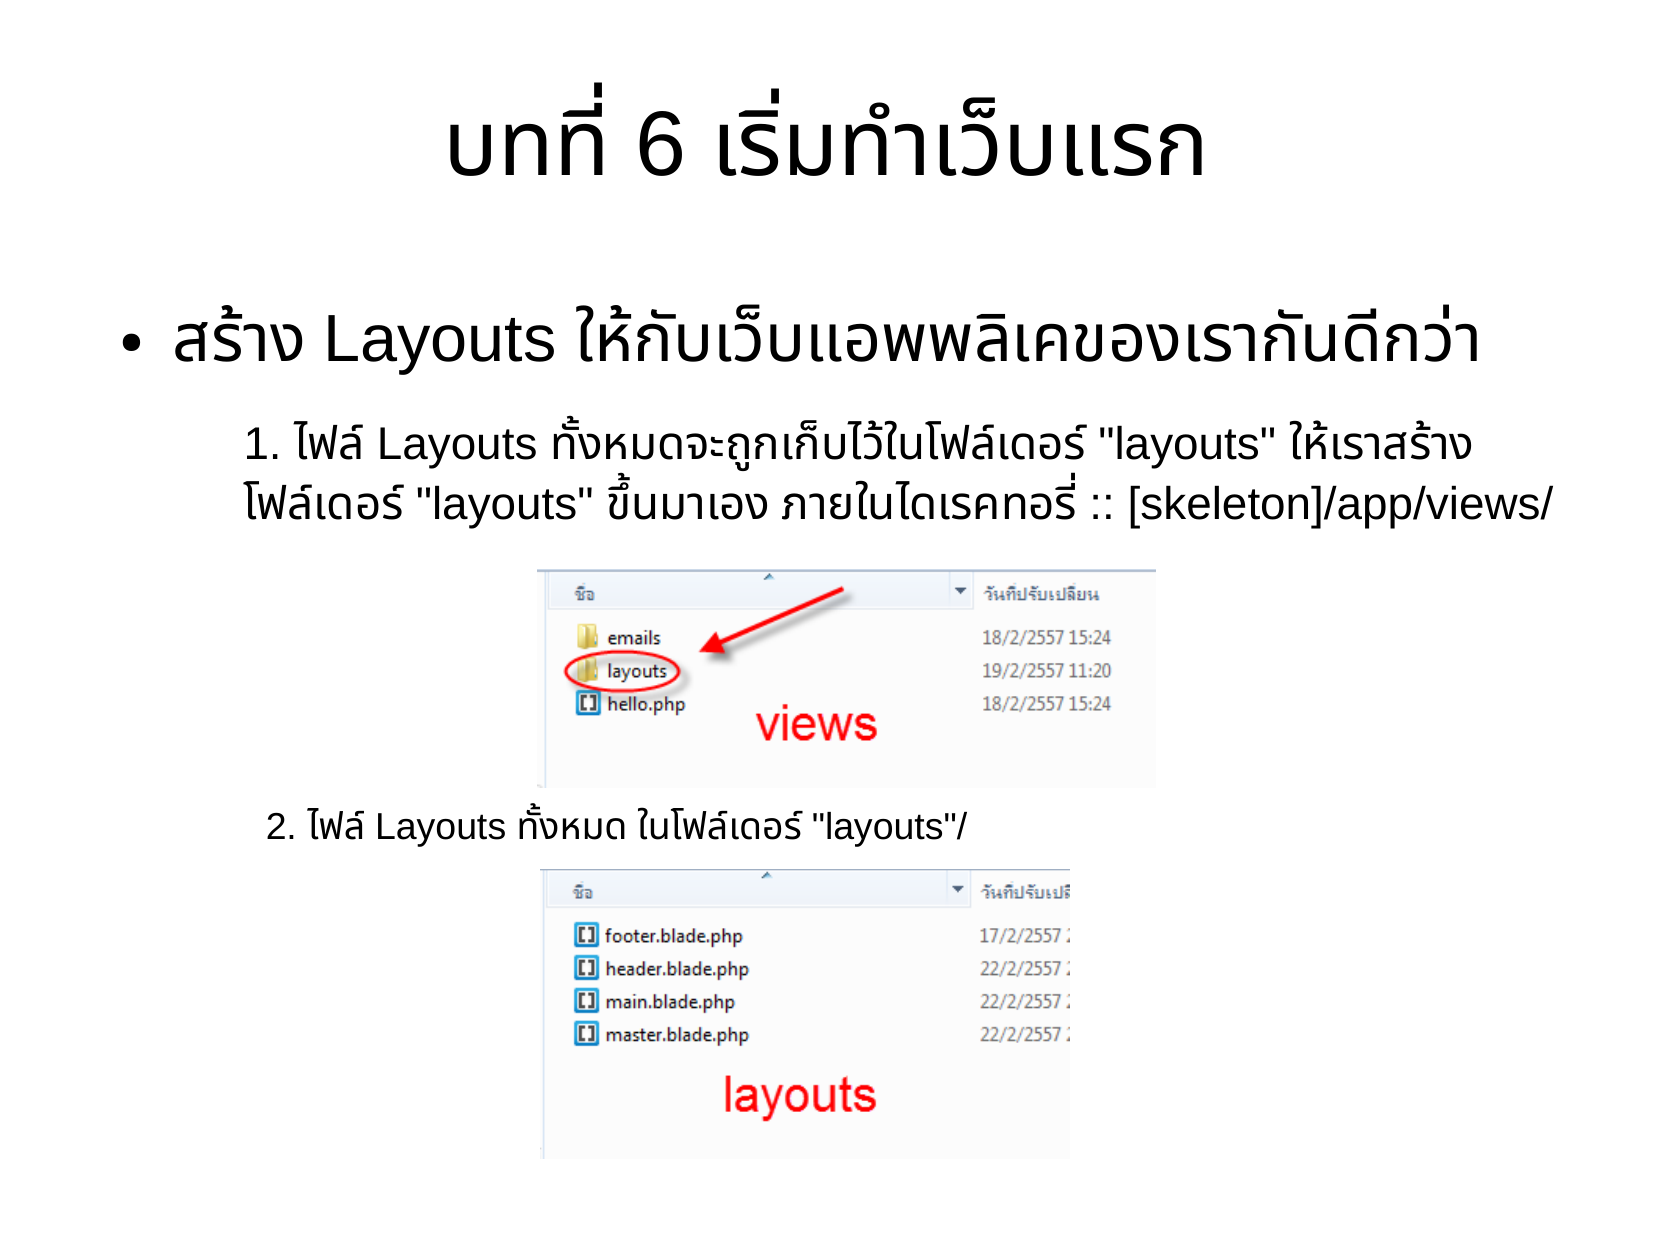

# บทที่ 6 เริ่มทำเว็บแรก
สร้าง Layouts ให้กับเว็บแอพพลิเคของเรากันดีกว่า
1. ไฟล์ Layouts ทั้งหมดจะถูกเก็บไว้ในโฟล์เดอร์ "layouts" ให้เราสร้างโฟล์เดอร์ "layouts" ขึ้นมาเอง ภายในไดเรคทอรี่ :: [skeleton]/app/views/
2. ไฟล์ Layouts ทั้งหมด ในโฟล์เดอร์ "layouts"/